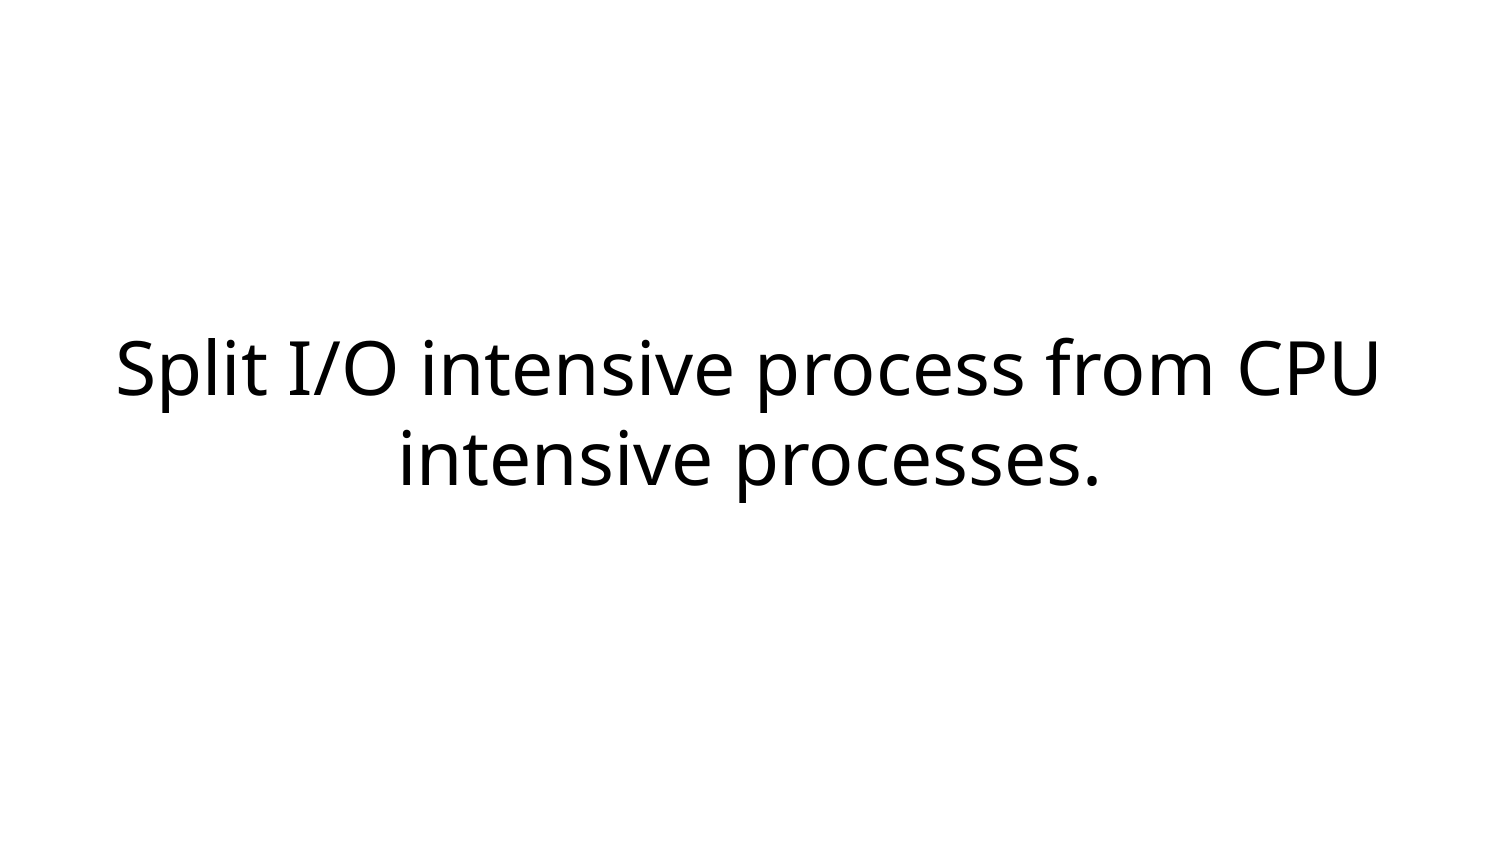

# Split I/O intensive process from CPU intensive processes.